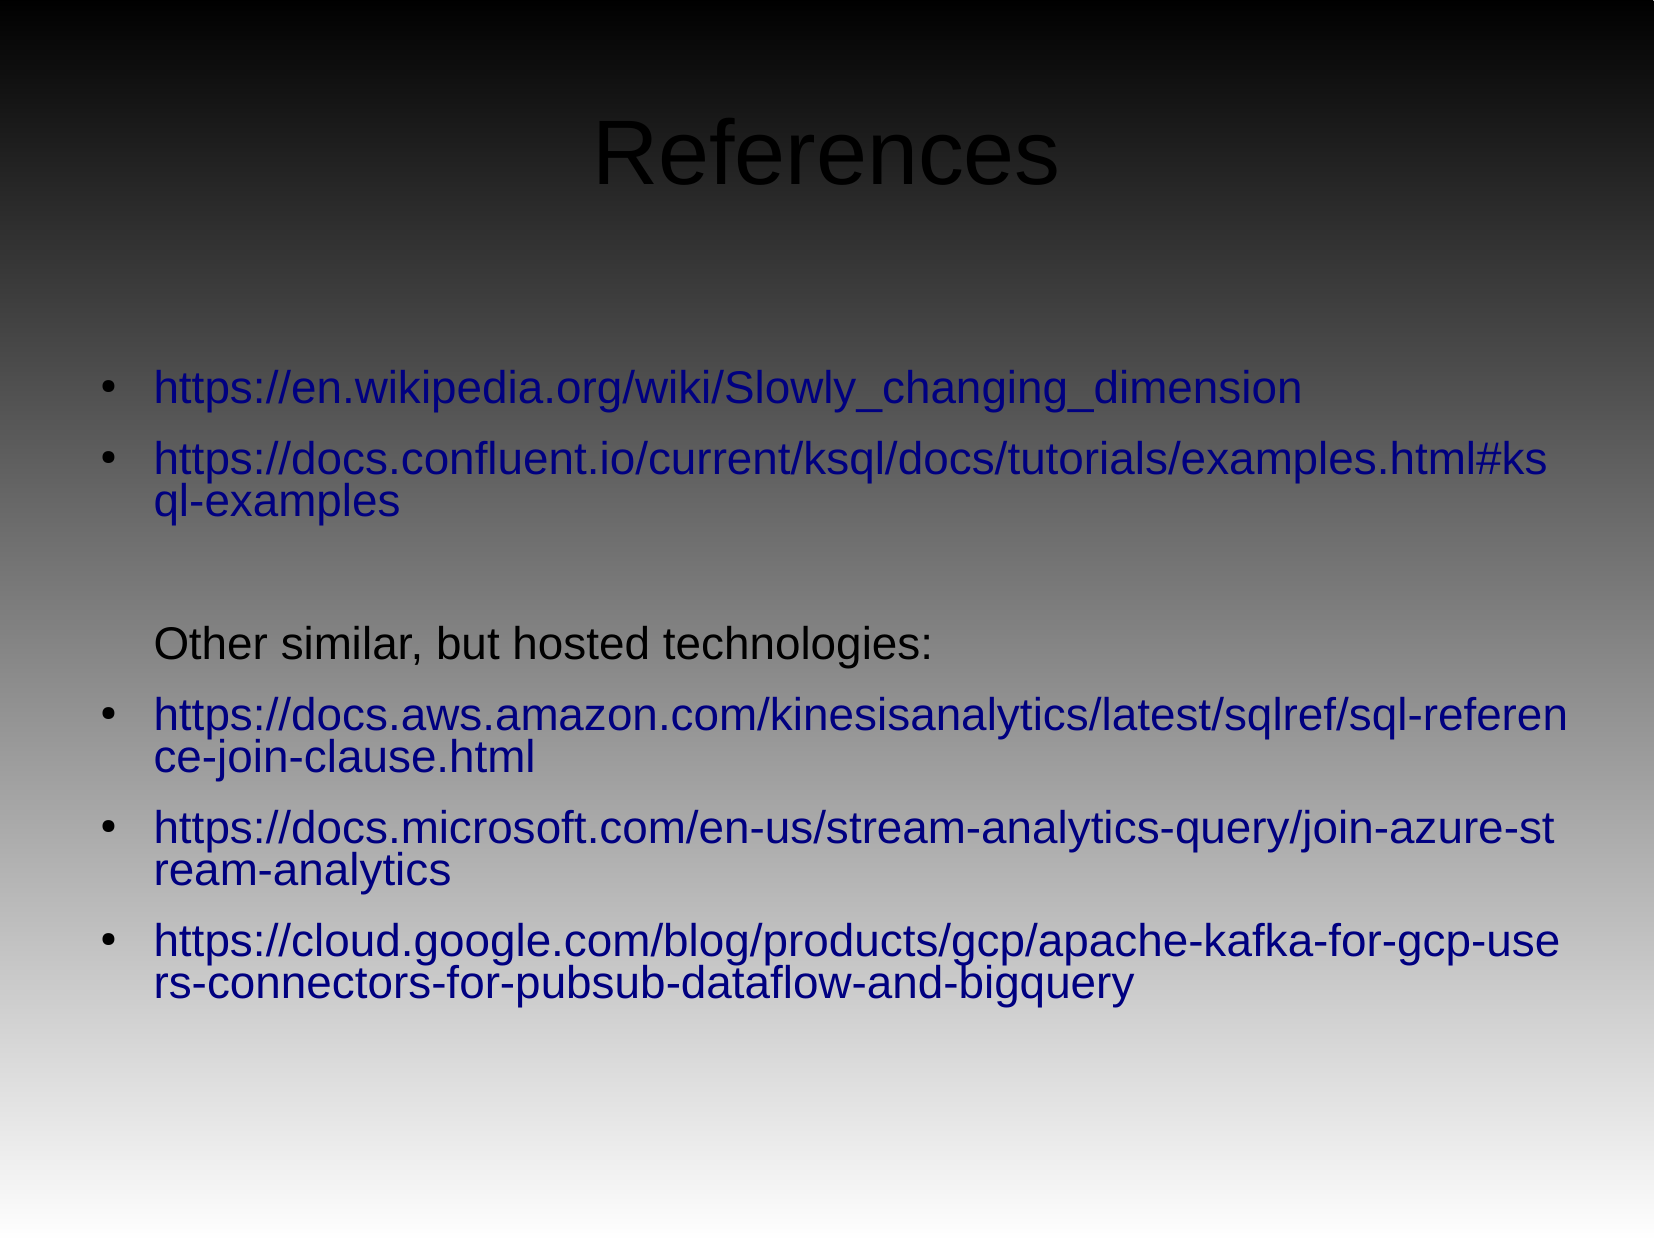

# References
https://en.wikipedia.org/wiki/Slowly_changing_dimension
https://docs.confluent.io/current/ksql/docs/tutorials/examples.html#ksql-examples
Other similar, but hosted technologies:
https://docs.aws.amazon.com/kinesisanalytics/latest/sqlref/sql-reference-join-clause.html
https://docs.microsoft.com/en-us/stream-analytics-query/join-azure-stream-analytics
https://cloud.google.com/blog/products/gcp/apache-kafka-for-gcp-users-connectors-for-pubsub-dataflow-and-bigquery